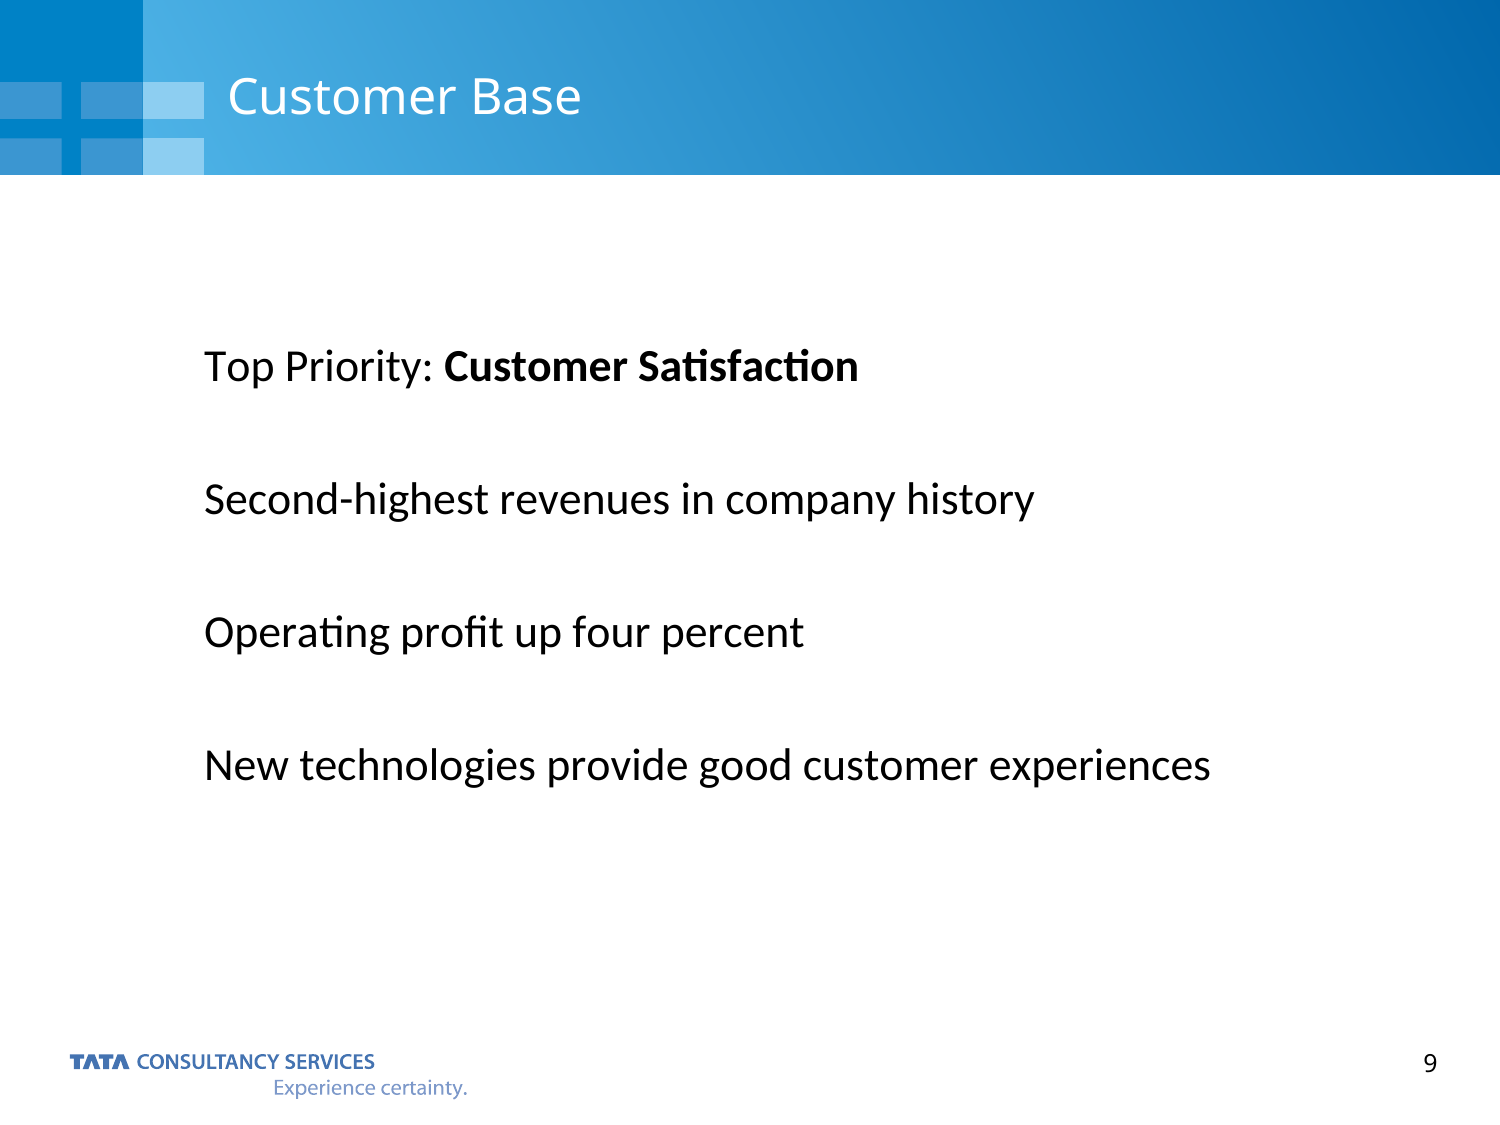

Customer Base
Top Priority: Customer Satisfaction
Second-highest revenues in company history
Operating profit up four percent
New technologies provide good customer experiences